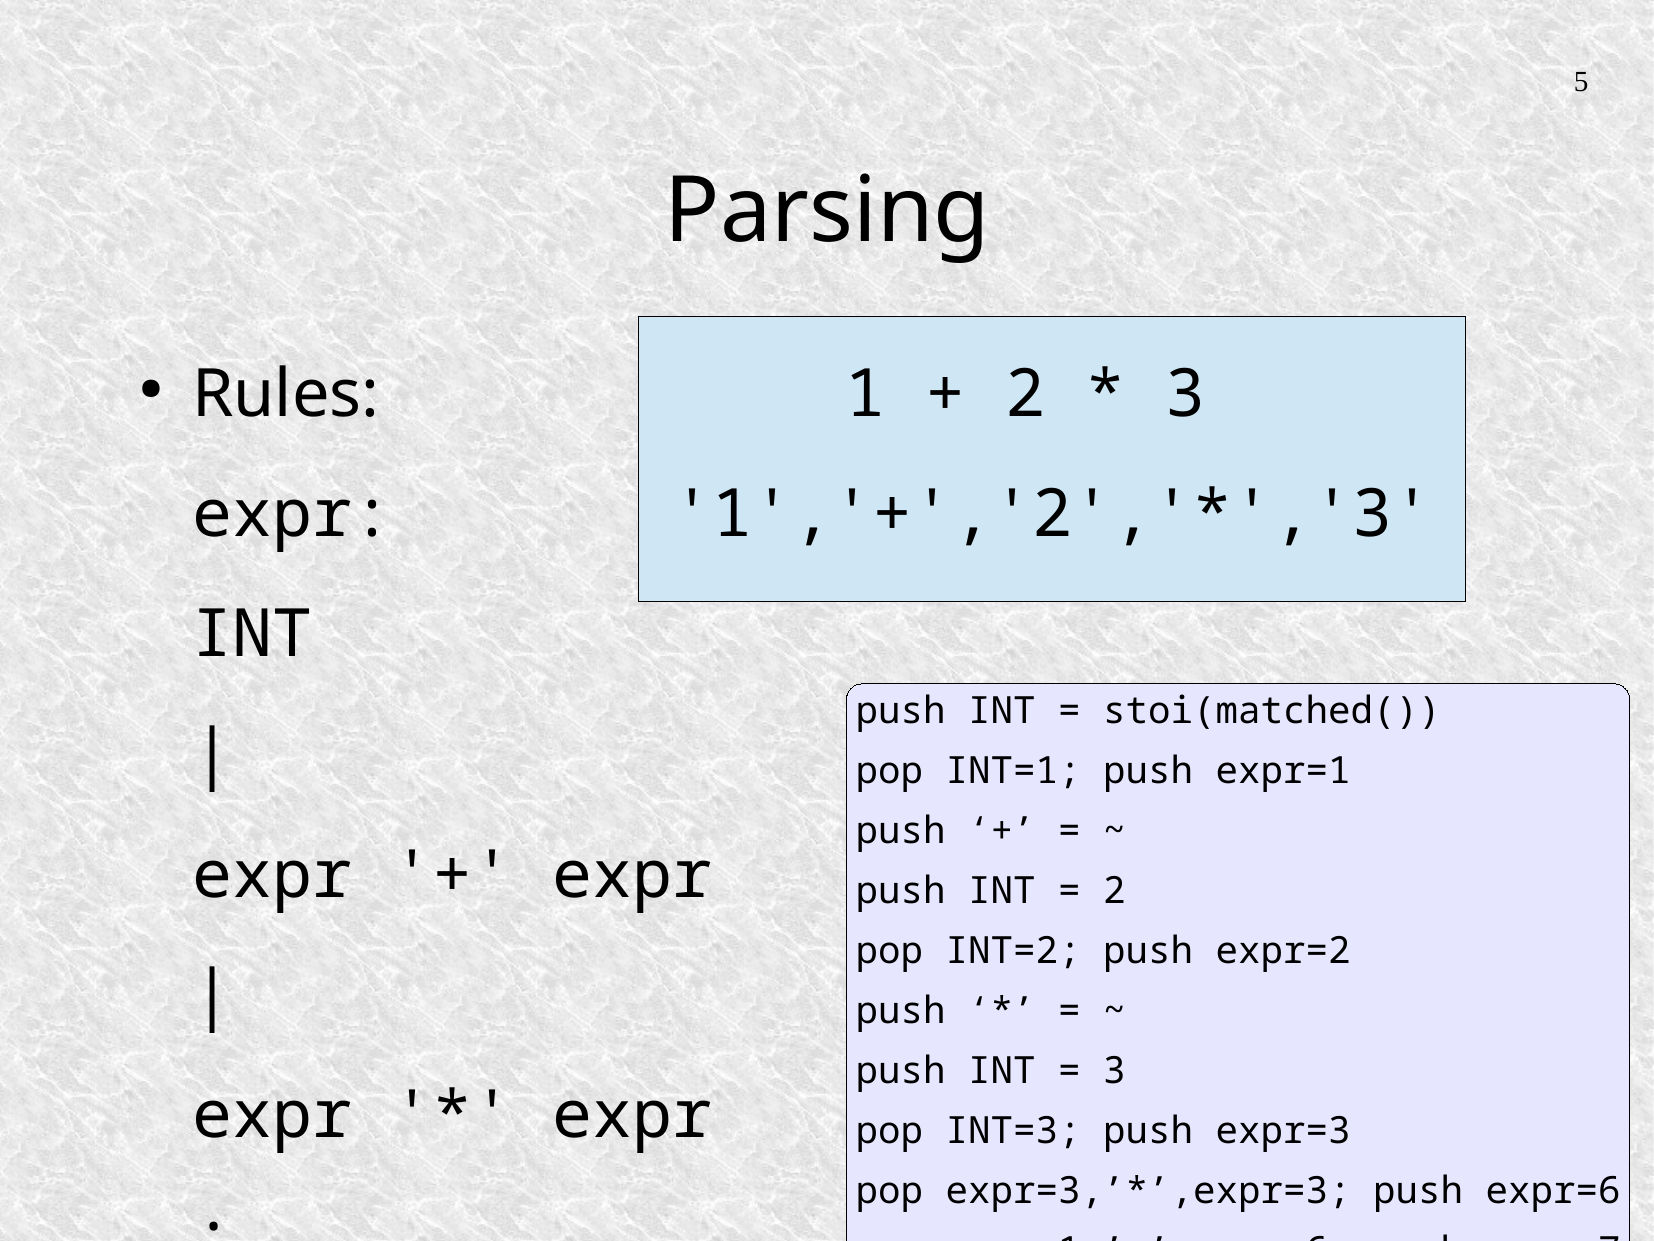

5
# Parsing
Rules: 1 + 2 * 3
expr: '1','+','2','*','3'
INT
|
expr '+' expr
|
expr '*' expr
;
push INT = stoi(matched())
pop INT=1; push expr=1
push ‘+’ = ~
push INT = 2
pop INT=2; push expr=2
push ‘*’ = ~
push INT = 3
pop INT=3; push expr=3
pop expr=3,’*’,expr=3; push expr=6
pop expr=1,’+’,expr=6; push expr=7